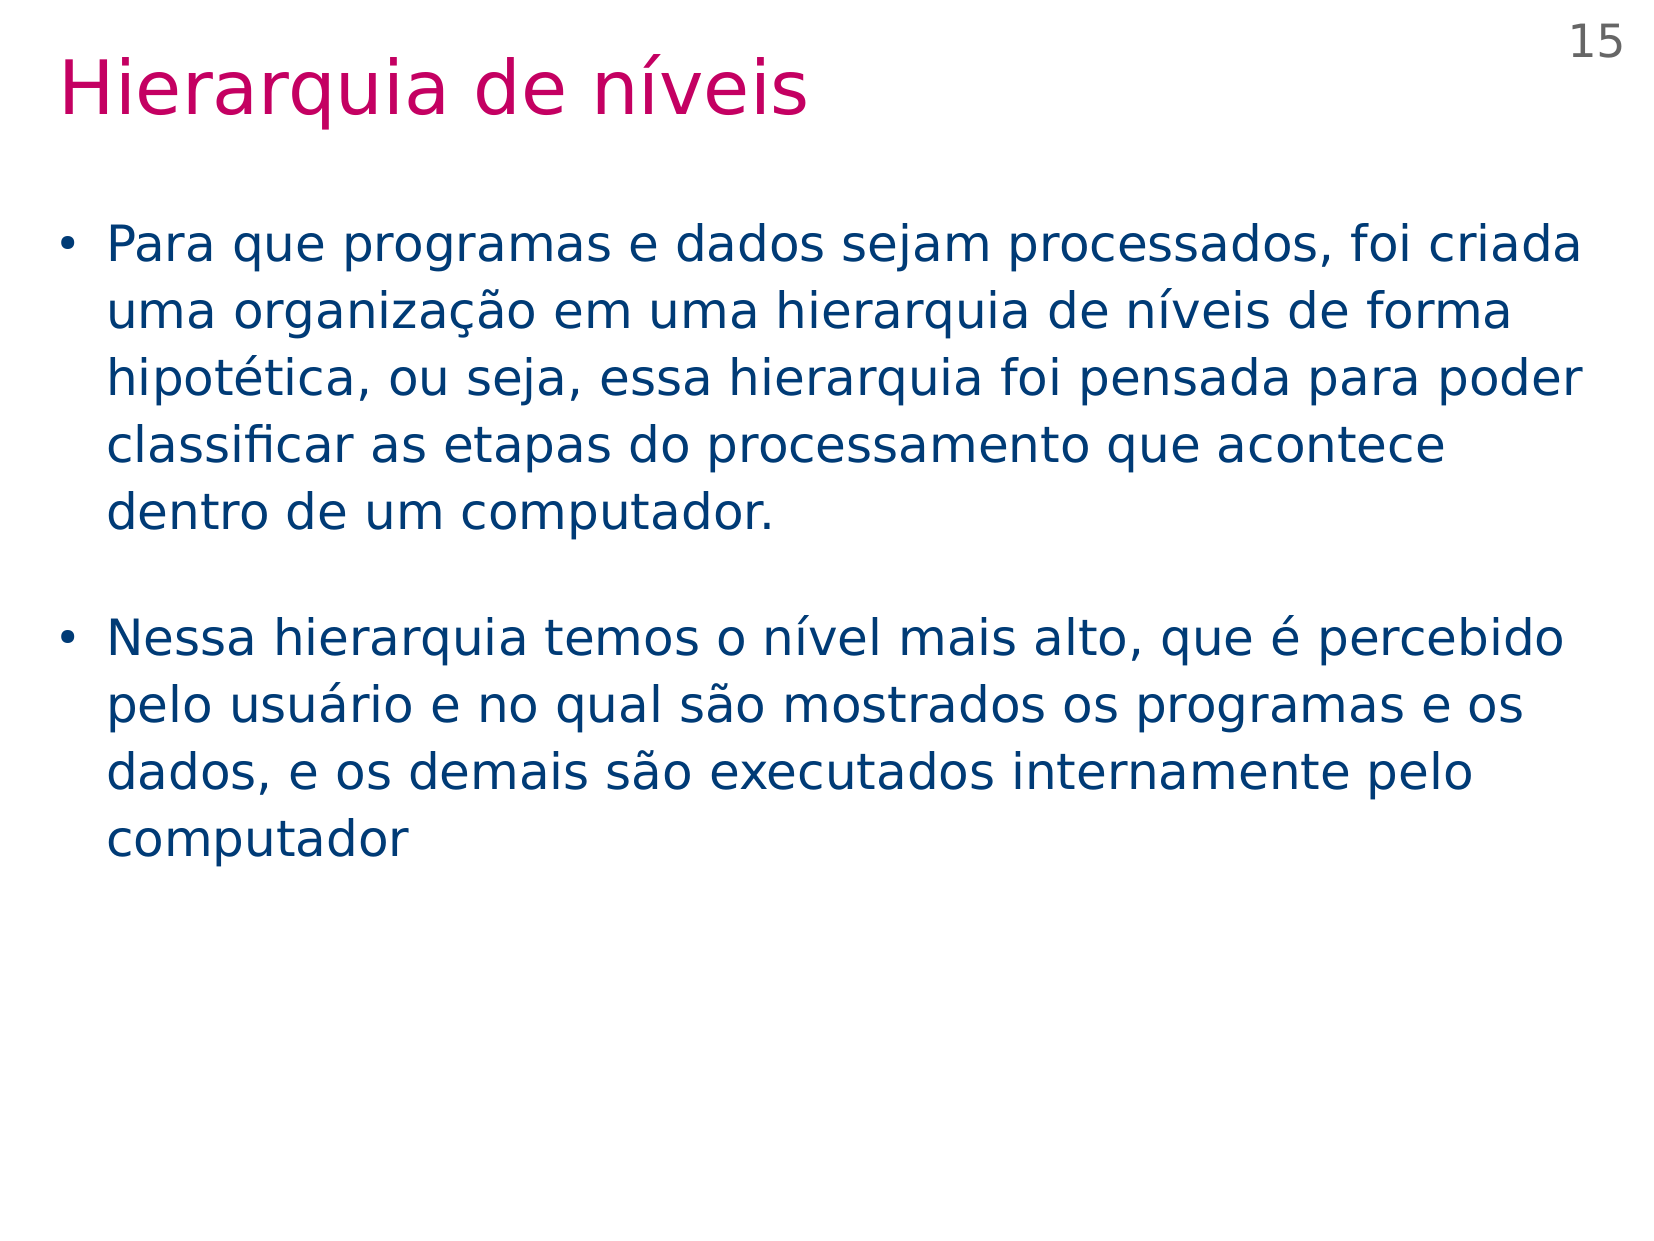

15
# Hierarquia de níveis
Para que programas e dados sejam processados, foi criada uma organização em uma hierarquia de níveis de forma hipotética, ou seja, essa hierarquia foi pensada para poder classificar as etapas do processamento que acontece dentro de um computador.
Nessa hierarquia temos o nível mais alto, que é percebido pelo usuário e no qual são mostrados os programas e os dados, e os demais são executados internamente pelo computador